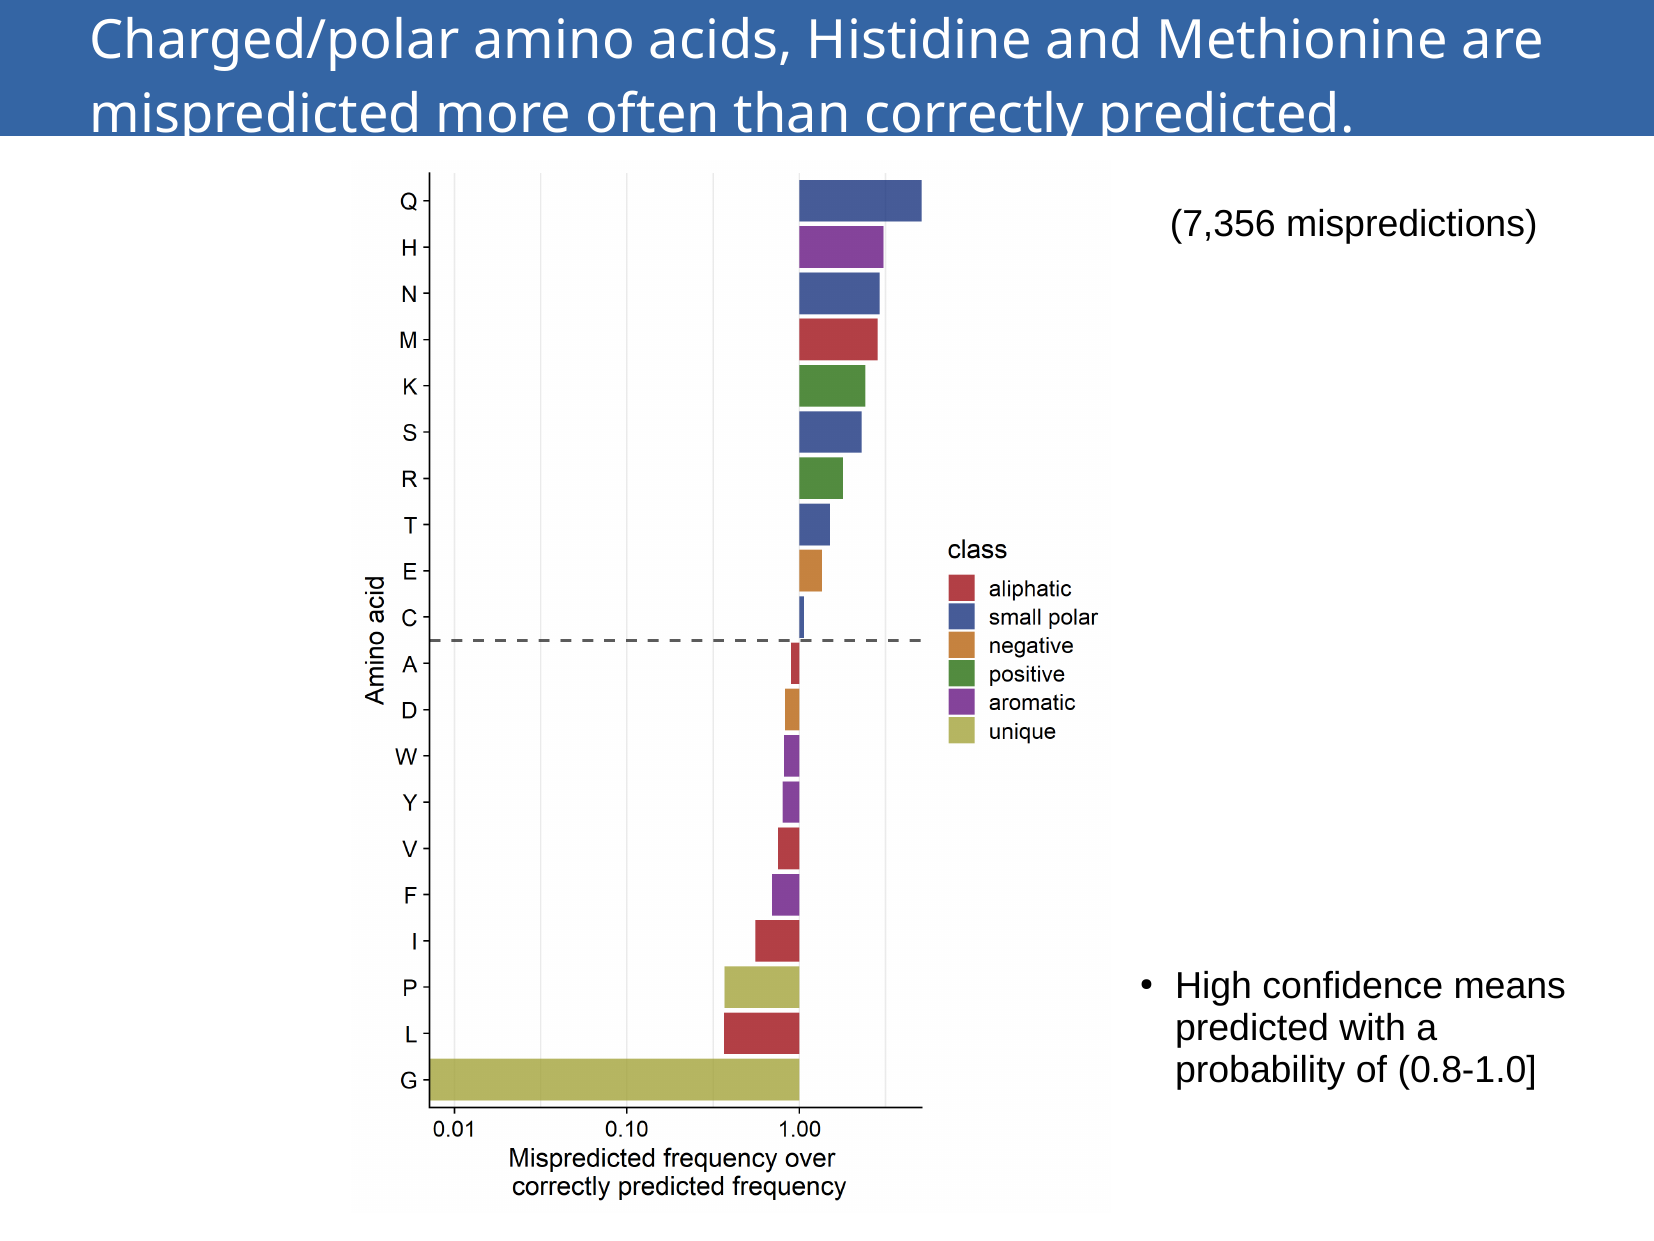

Charged/polar amino acids, Histidine and Methionine are mispredicted more often than correctly predicted.
(7,356 mispredictions)
High confidence means predicted with a probability of (0.8-1.0]